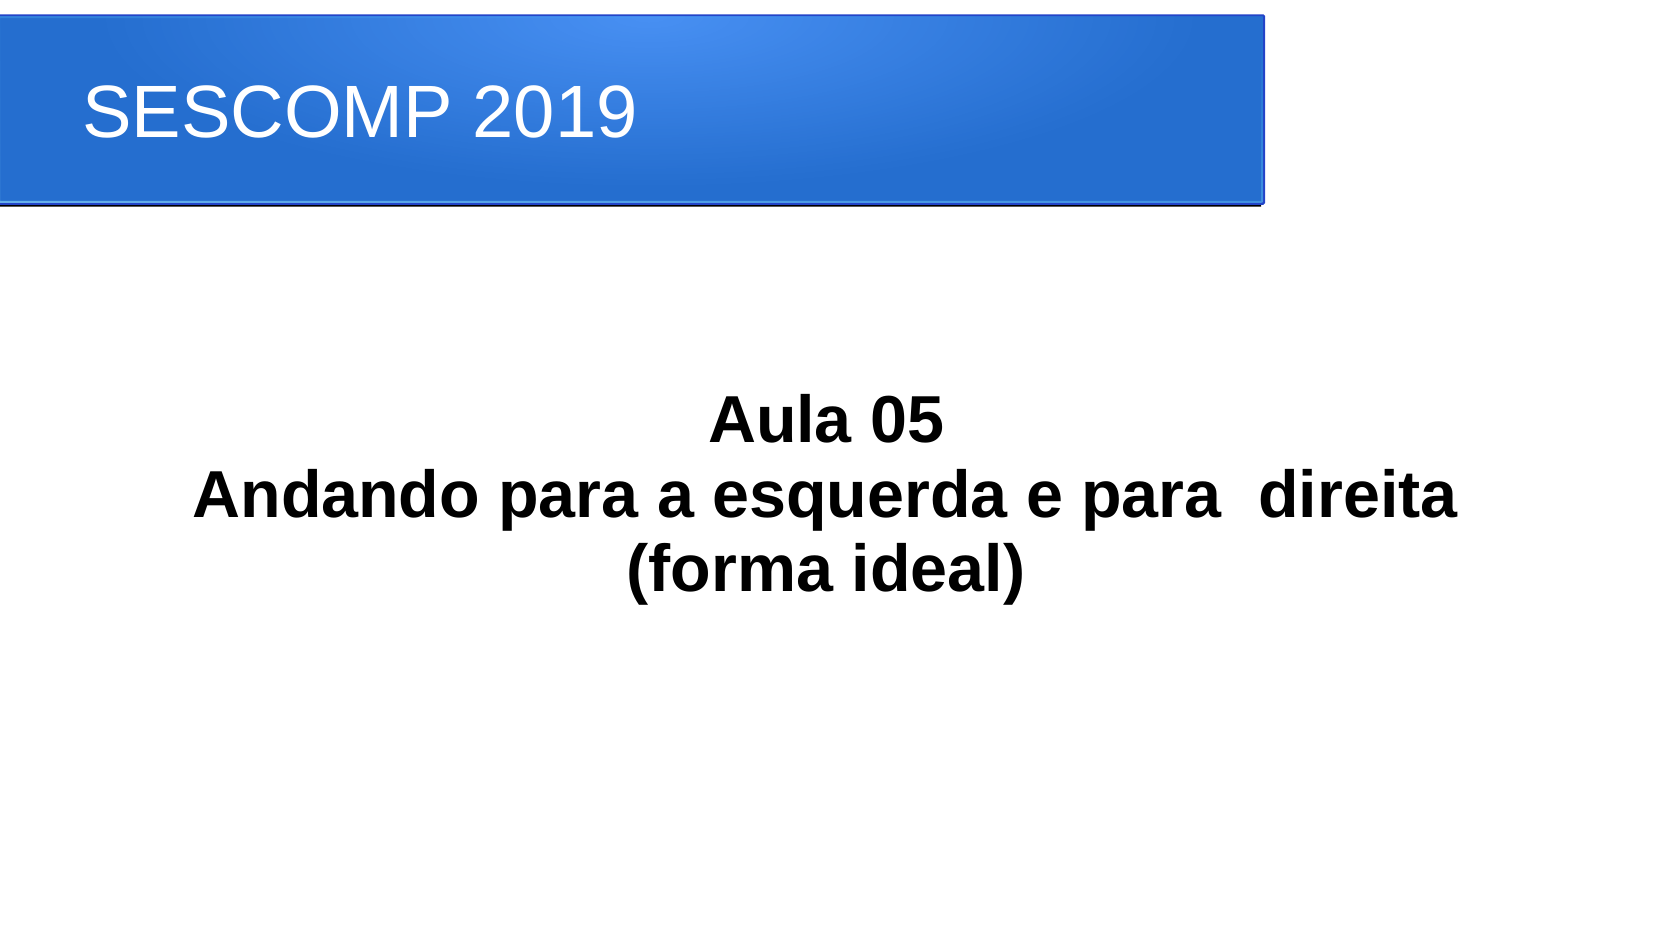

# SESCOMP 2019
Aula 05
Andando para a esquerda e para direita (forma ideal)